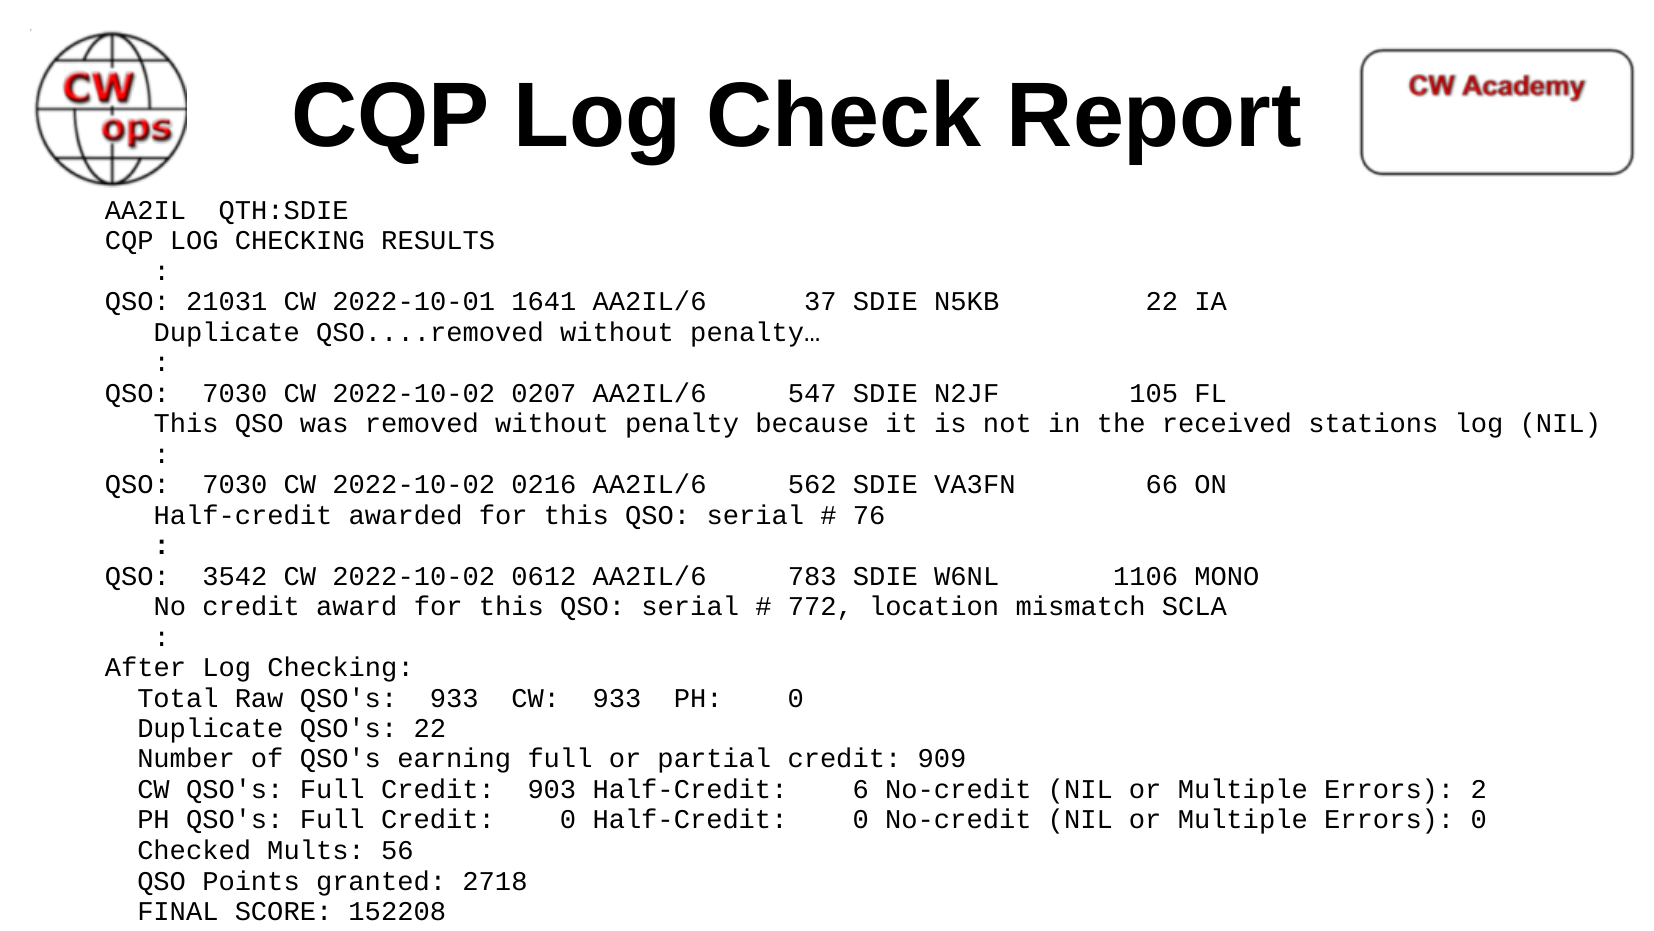

# CQP Log Check Report
AA2IL QTH:SDIE
CQP LOG CHECKING RESULTS
 :
QSO: 21031 CW 2022-10-01 1641 AA2IL/6 37 SDIE N5KB 22 IA
 Duplicate QSO....removed without penalty…
 :
QSO: 7030 CW 2022-10-02 0207 AA2IL/6 547 SDIE N2JF 105 FL
 This QSO was removed without penalty because it is not in the received stations log (NIL)
 :
QSO: 7030 CW 2022-10-02 0216 AA2IL/6 562 SDIE VA3FN 66 ON
 Half-credit awarded for this QSO: serial # 76
 :
QSO: 3542 CW 2022-10-02 0612 AA2IL/6 783 SDIE W6NL 1106 MONO
 No credit award for this QSO: serial # 772, location mismatch SCLA
 :
After Log Checking:
 Total Raw QSO's: 933 CW: 933 PH: 0
 Duplicate QSO's: 22
 Number of QSO's earning full or partial credit: 909
 CW QSO's: Full Credit: 903 Half-Credit: 6 No-credit (NIL or Multiple Errors): 2
 PH QSO's: Full Credit: 0 Half-Credit: 0 No-credit (NIL or Multiple Errors): 0
 Checked Mults: 56
 QSO Points granted: 2718
 FINAL SCORE: 152208